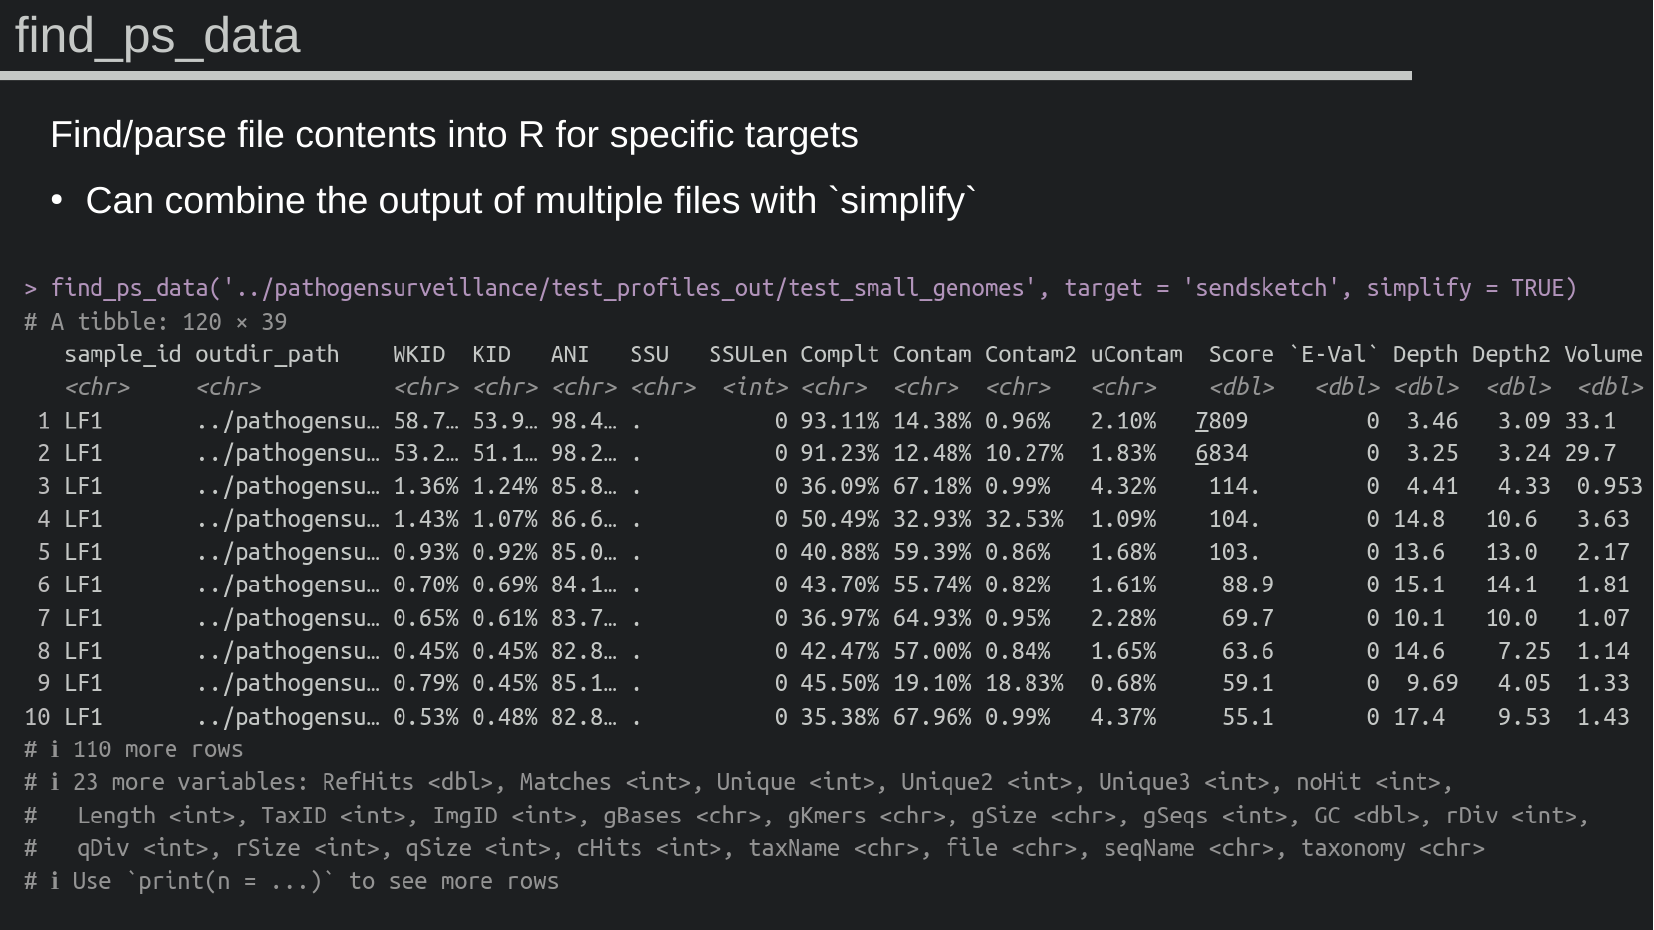

find_ps_data
Find/parse file contents into R for specific targets
Can combine the output of multiple files with `simplify`